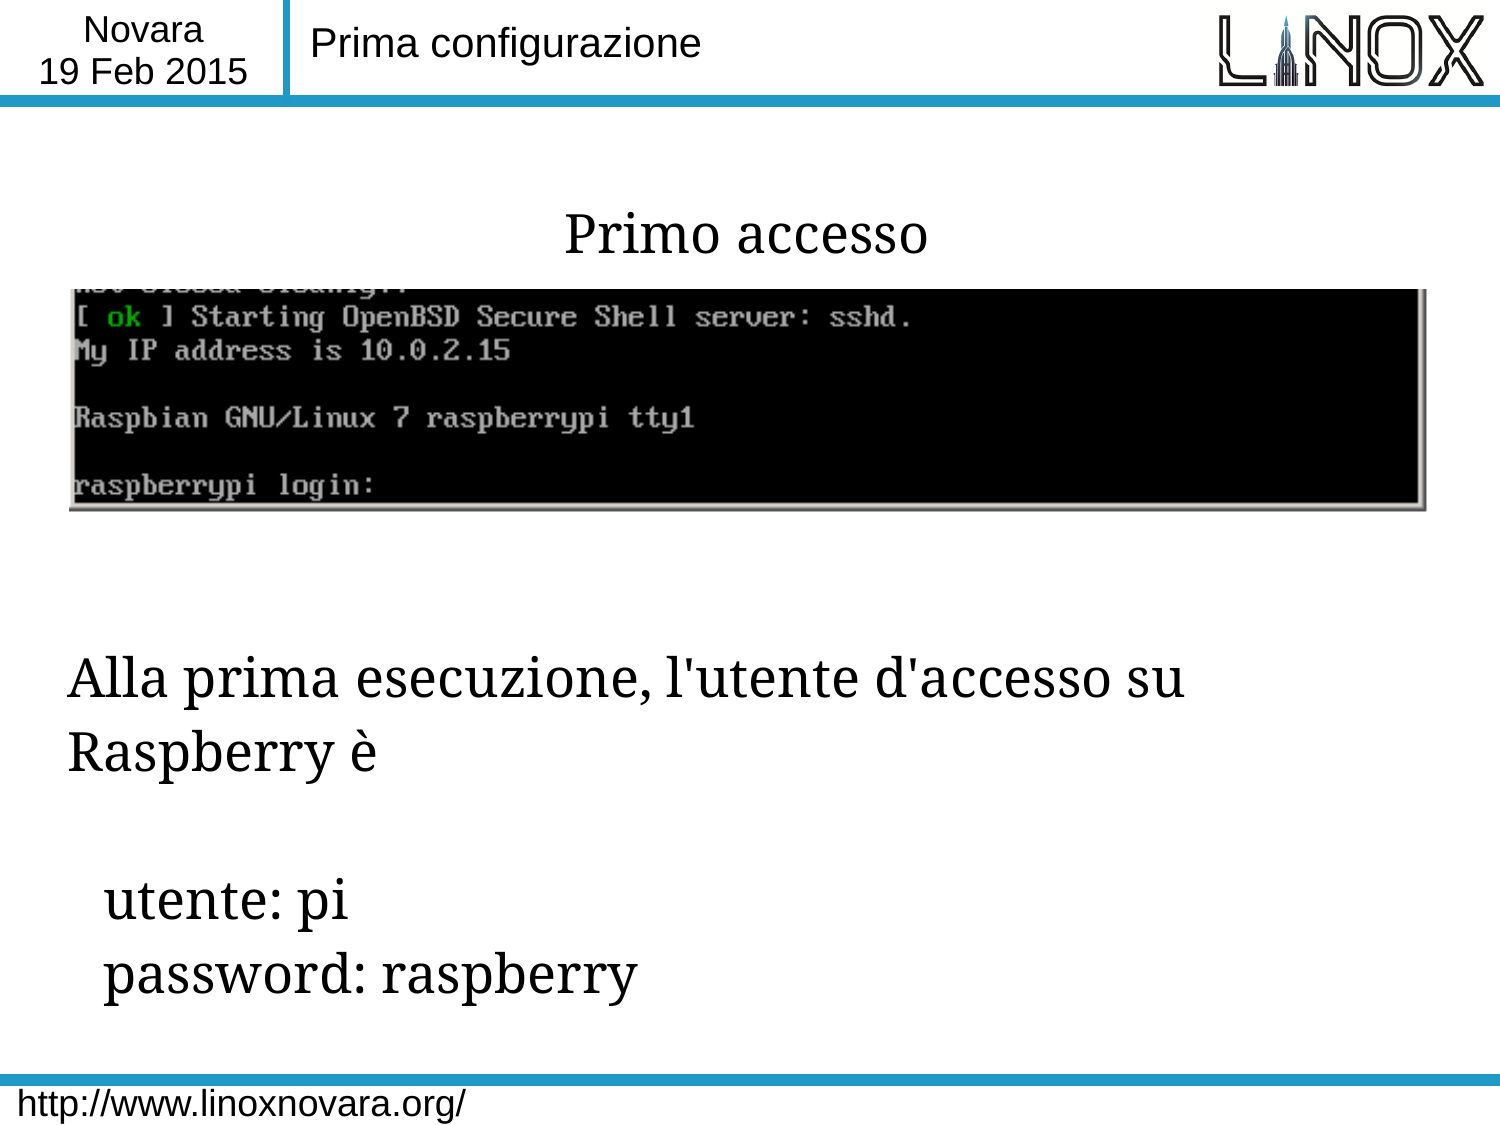

# Prima configurazione
Primo accesso
Alla prima esecuzione, l'utente d'accesso su Raspberry è
utente: pi
password: raspberry